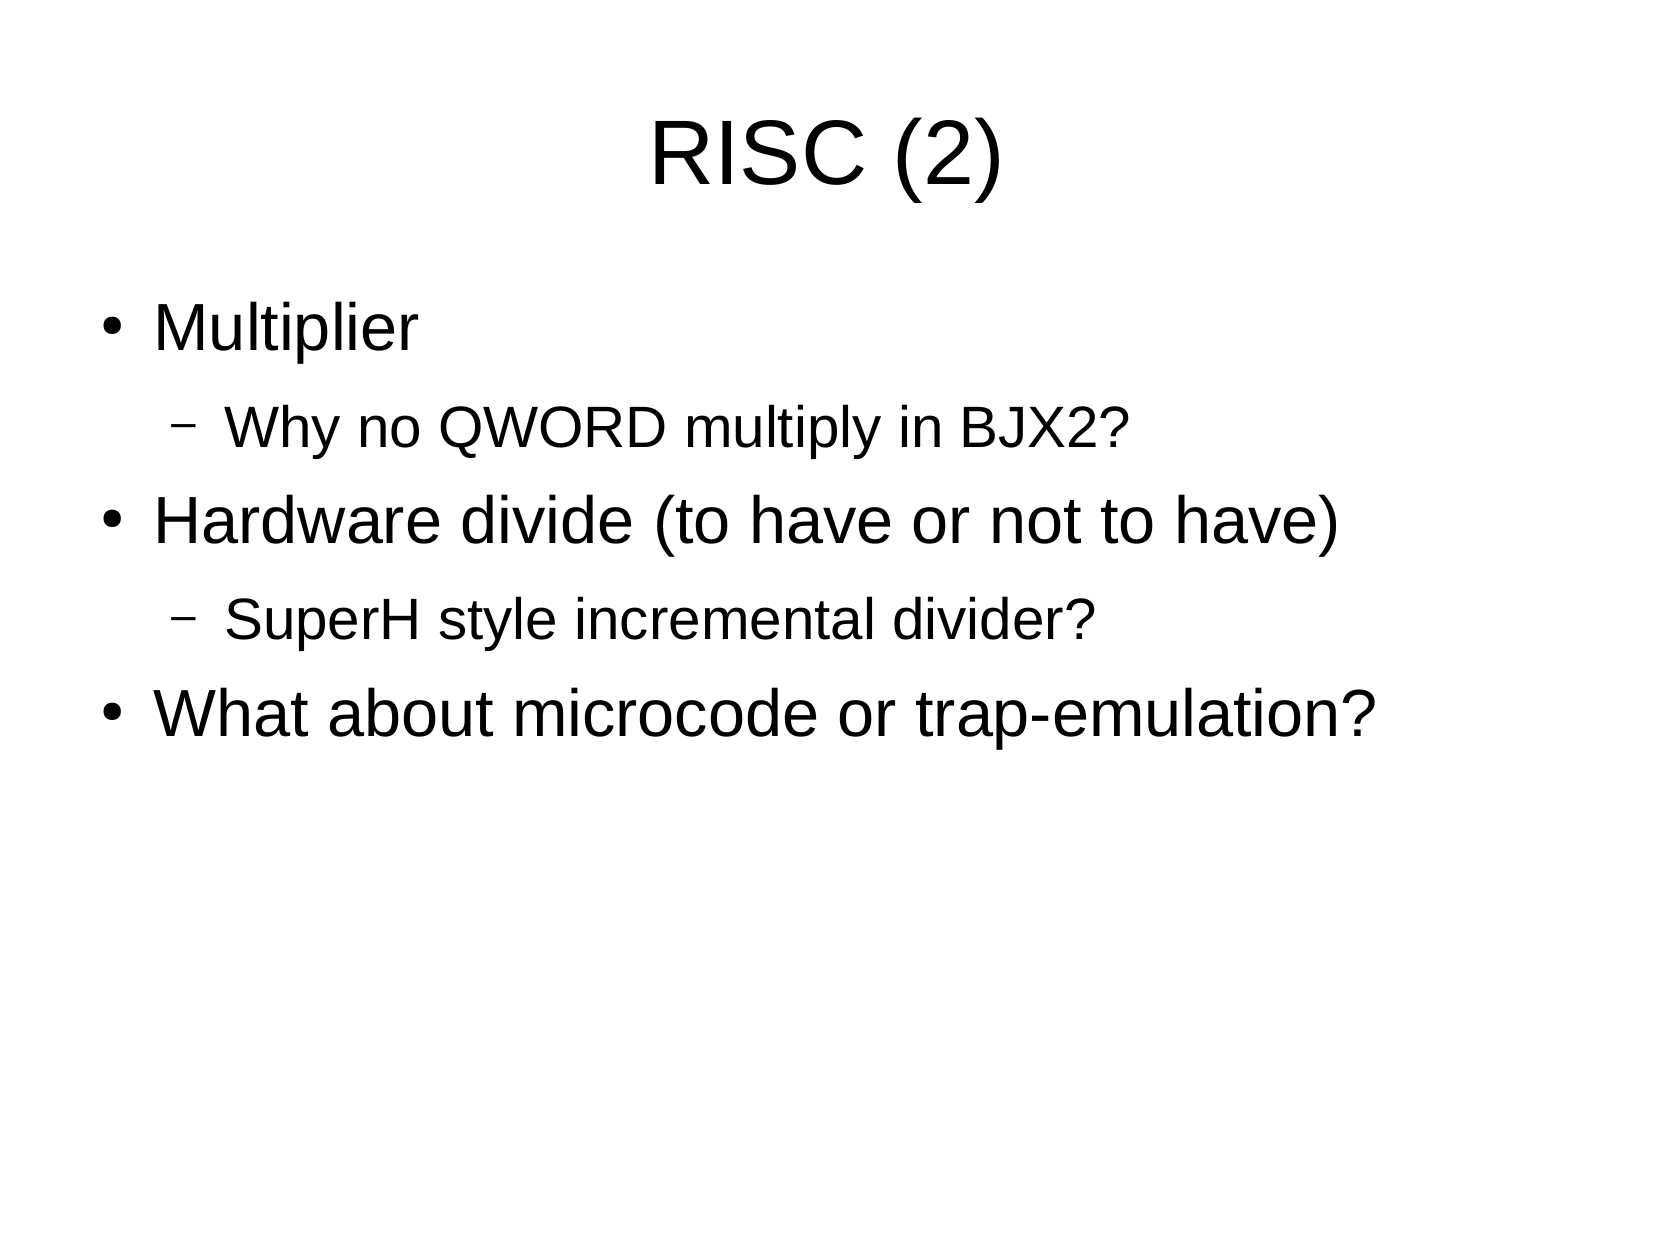

# RISC (2)
Multiplier
Why no QWORD multiply in BJX2?
Hardware divide (to have or not to have)
SuperH style incremental divider?
What about microcode or trap-emulation?